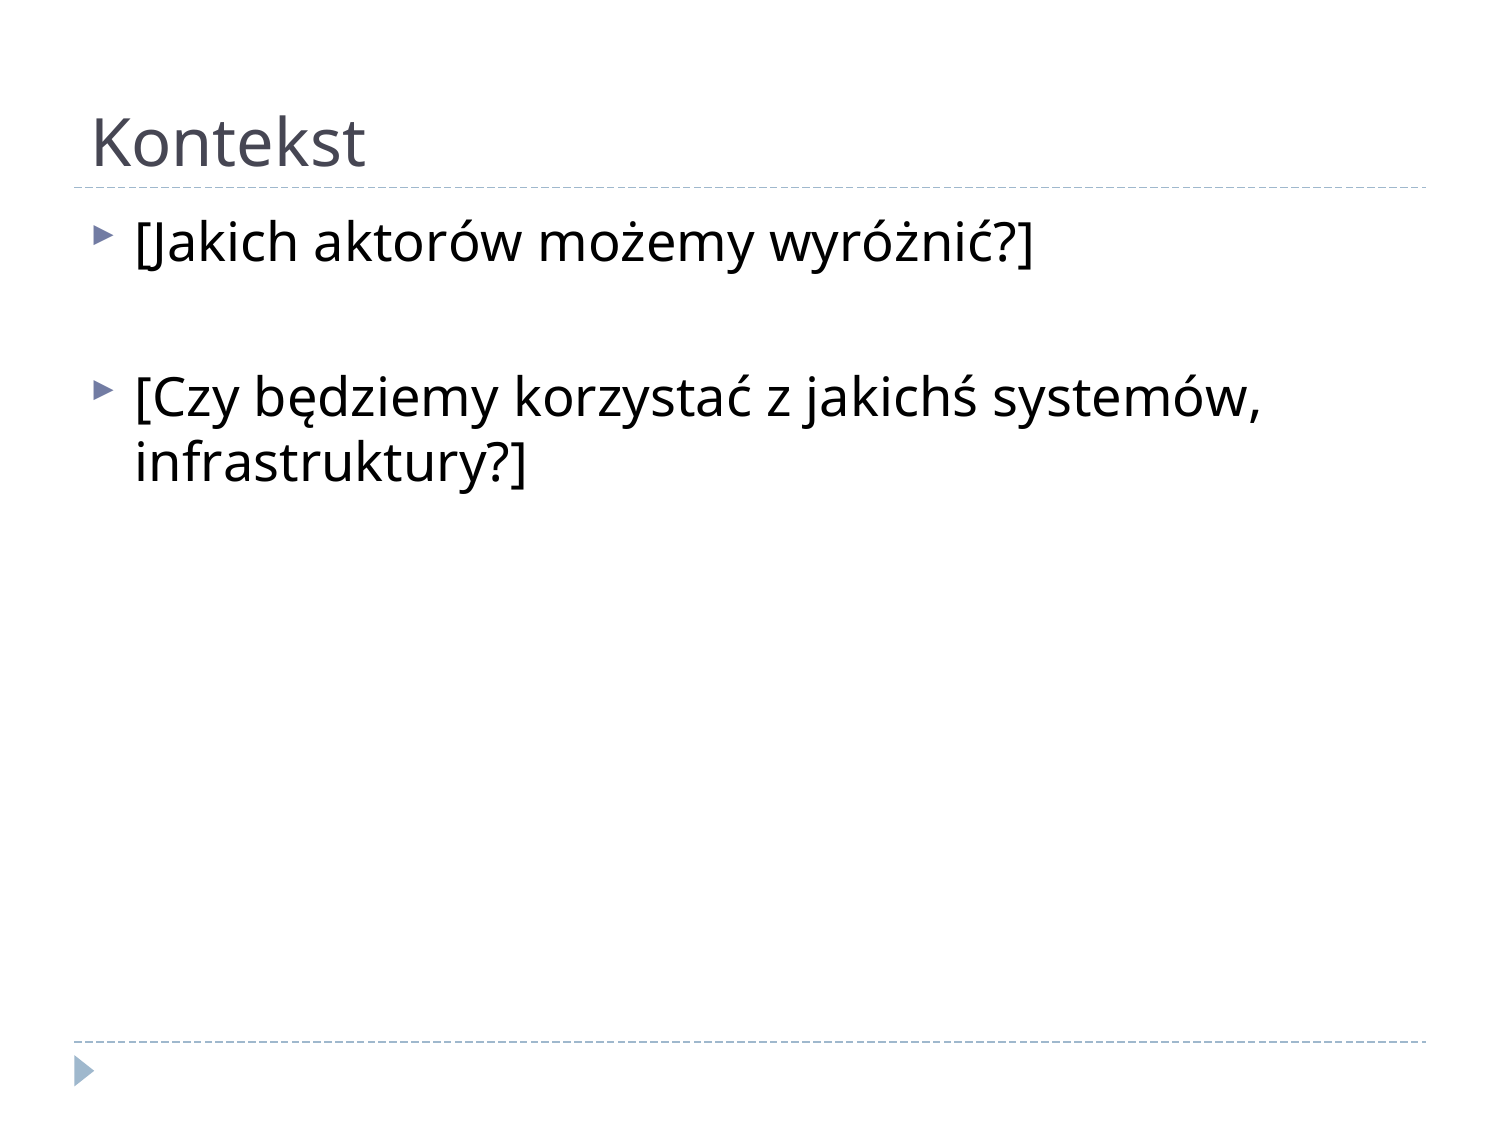

# Kontekst
[Jakich aktorów możemy wyróżnić?]
[Czy będziemy korzystać z jakichś systemów, infrastruktury?]